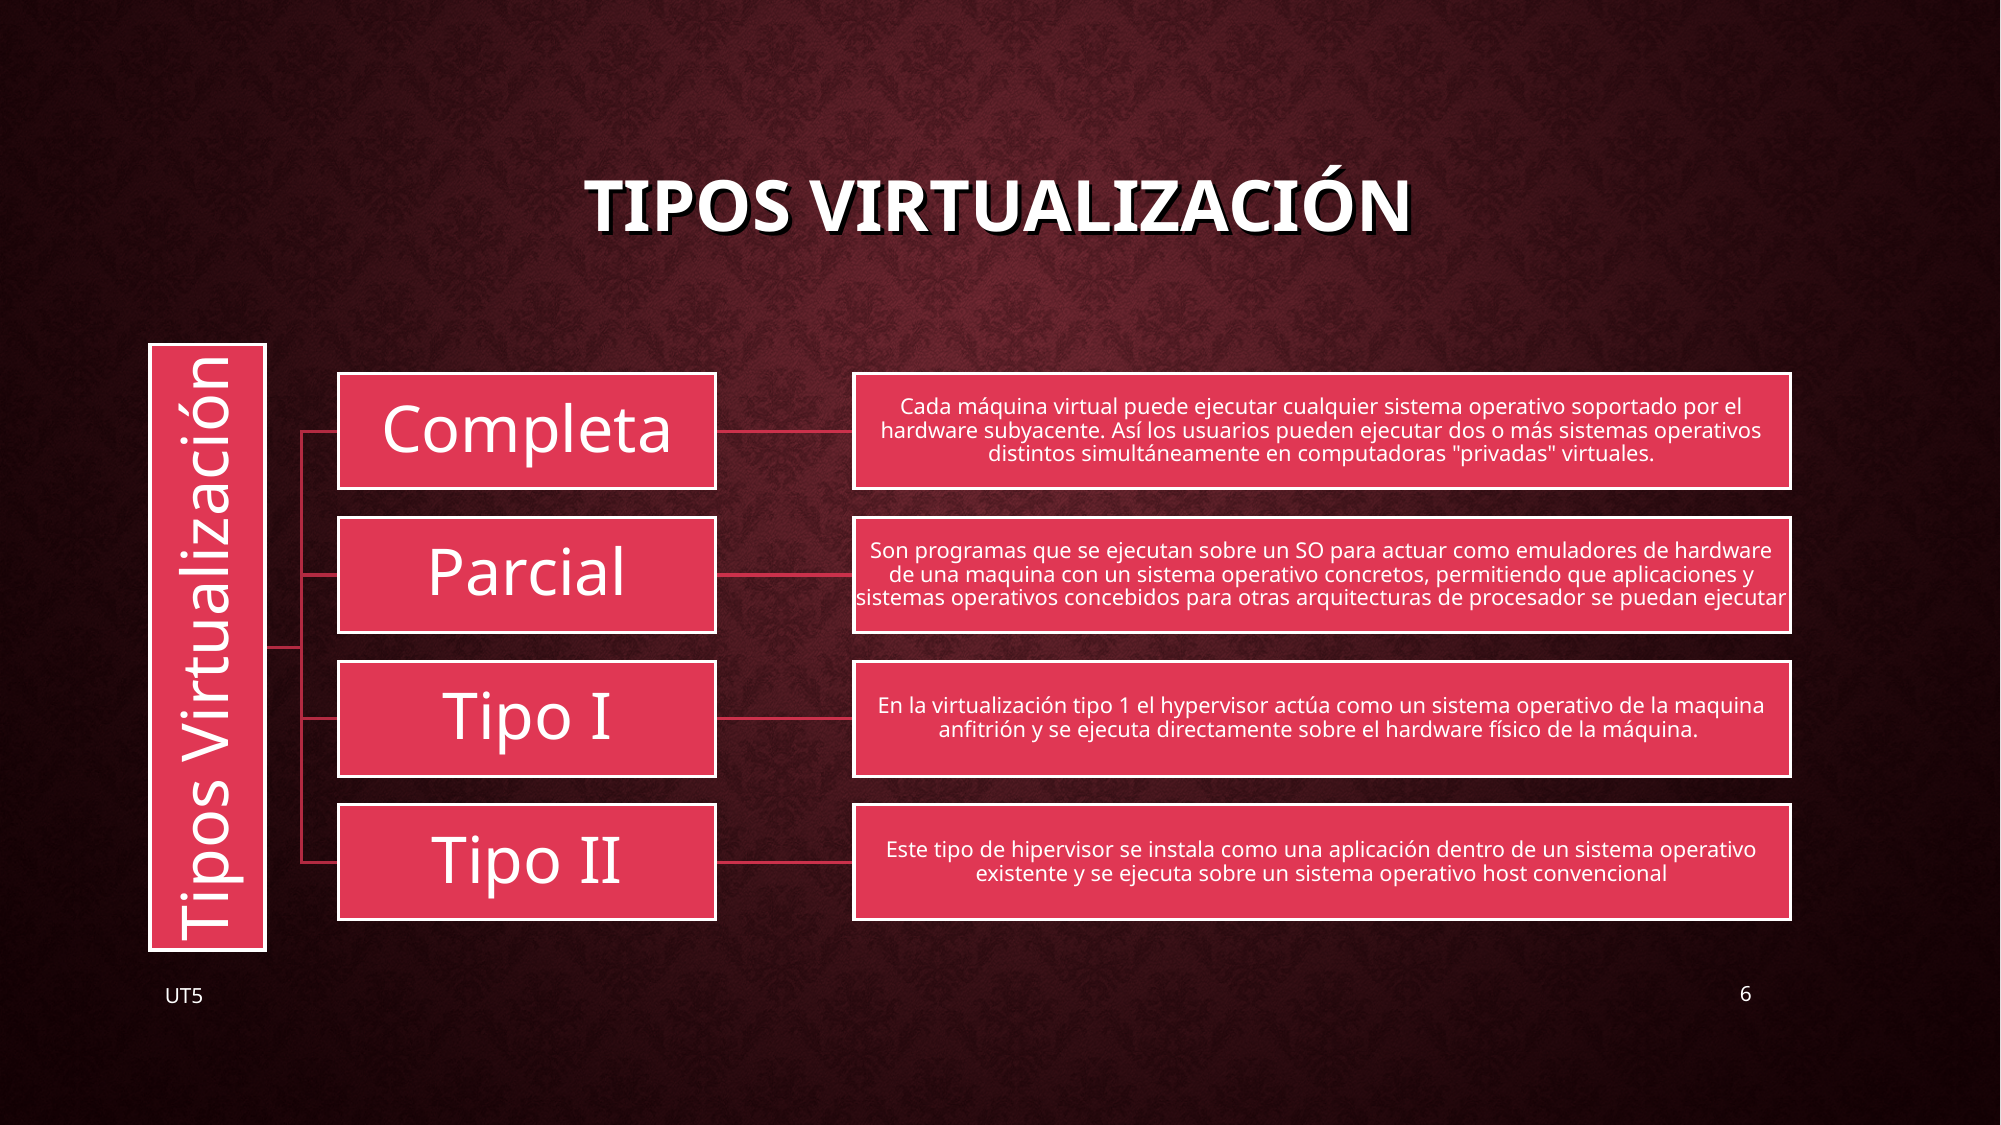

# Tipos virtualización
Completa
Cada máquina virtual puede ejecutar cualquier sistema operativo soportado por el hardware subyacente. Así los usuarios pueden ejecutar dos o más sistemas operativos distintos simultáneamente en computadoras "privadas" virtuales.
Parcial
Son programas que se ejecutan sobre un SO para actuar como emuladores de hardware de una maquina con un sistema operativo concretos, permitiendo que aplicaciones y sistemas operativos concebidos para otras arquitecturas de procesador se puedan ejecutar
Tipos Virtualización
Tipo I
En la virtualización tipo 1 el hypervisor actúa como un sistema operativo de la maquina anfitrión y se ejecuta directamente sobre el hardware físico de la máquina.
Tipo II
Este tipo de hipervisor se instala como una aplicación dentro de un sistema operativo existente y se ejecuta sobre un sistema operativo host convencional
UT5